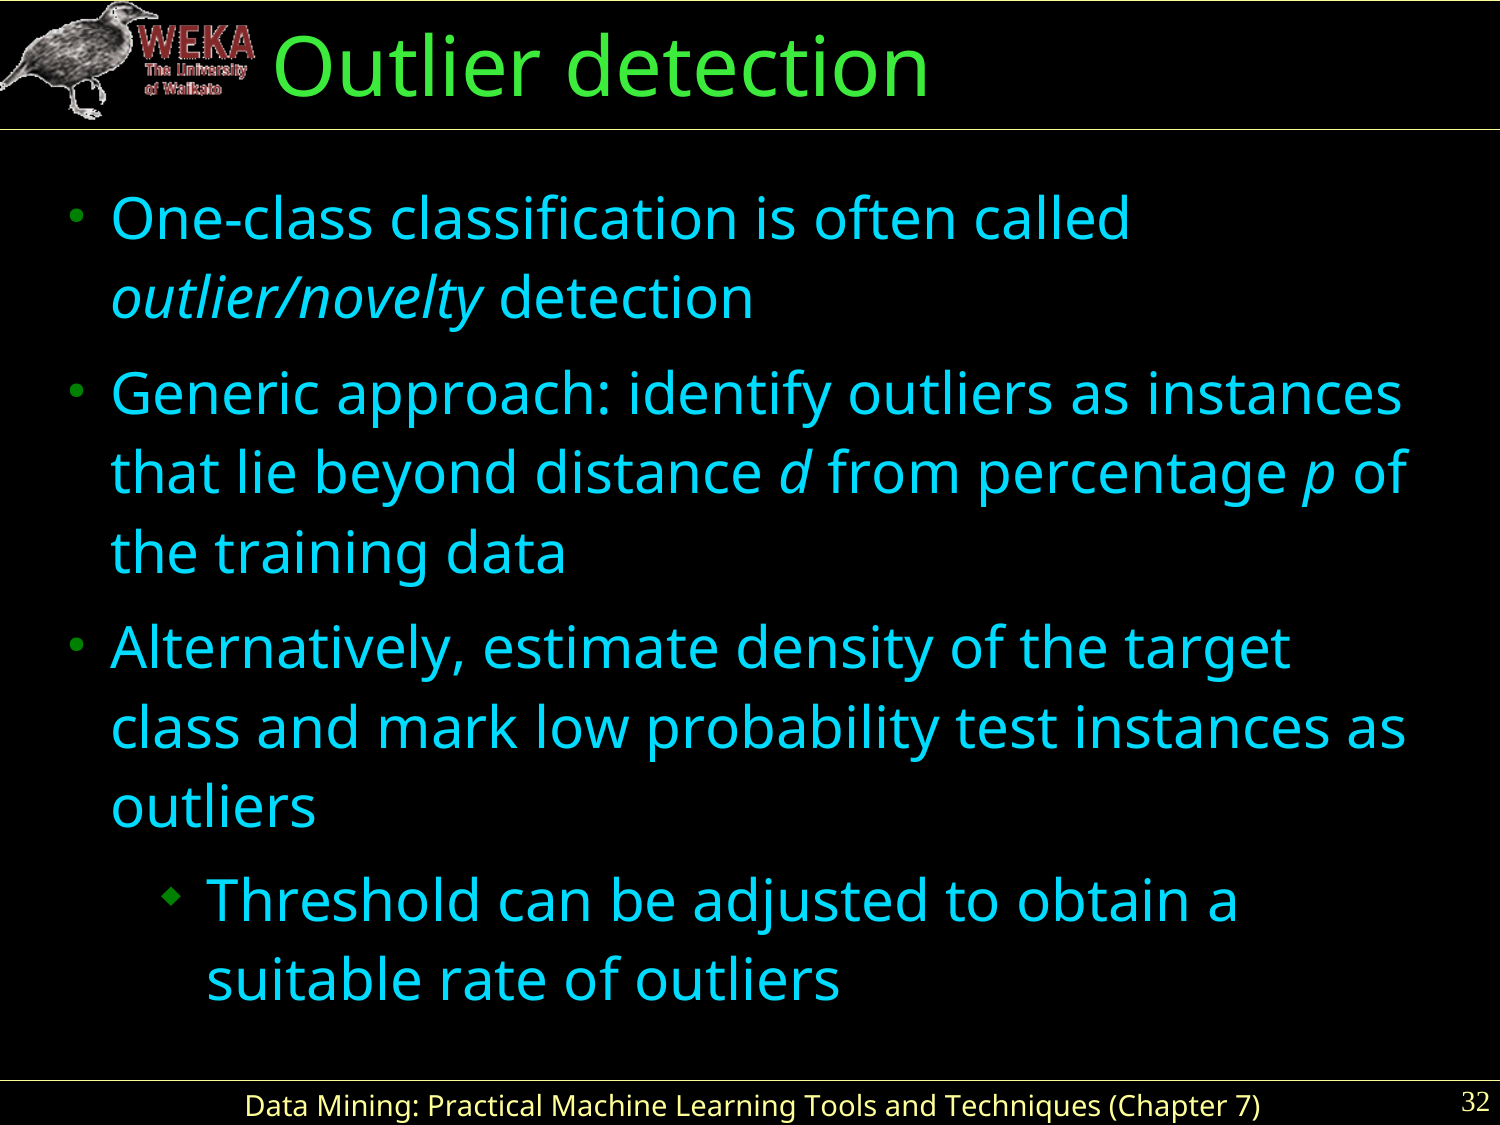

# Outlier detection
One-class classification is often called outlier/novelty detection
Generic approach: identify outliers as instances that lie beyond distance d from percentage p of the training data
Alternatively, estimate density of the target class and mark low probability test instances as outliers
Threshold can be adjusted to obtain a suitable rate of outliers
Data Mining: Practical Machine Learning Tools and Techniques (Chapter 7)
32